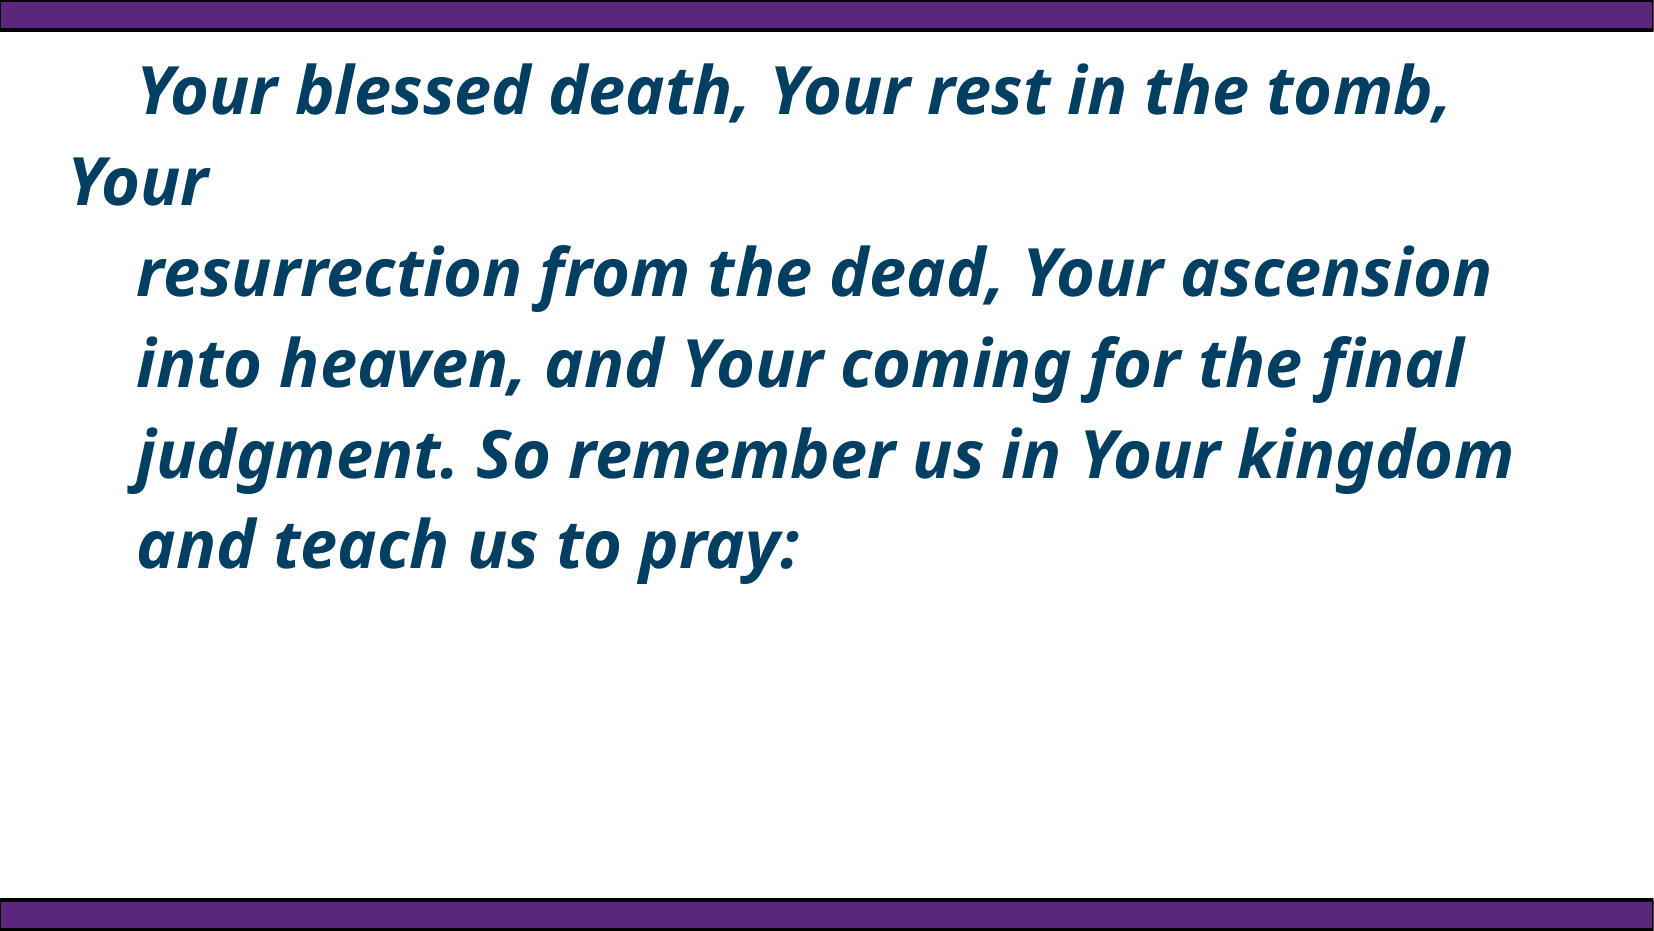

Your blessed death, Your rest in the tomb, Your
 resurrection from the dead, Your ascension
 into heaven, and Your coming for the final
 judgment. So remember us in Your kingdom
 and teach us to pray: